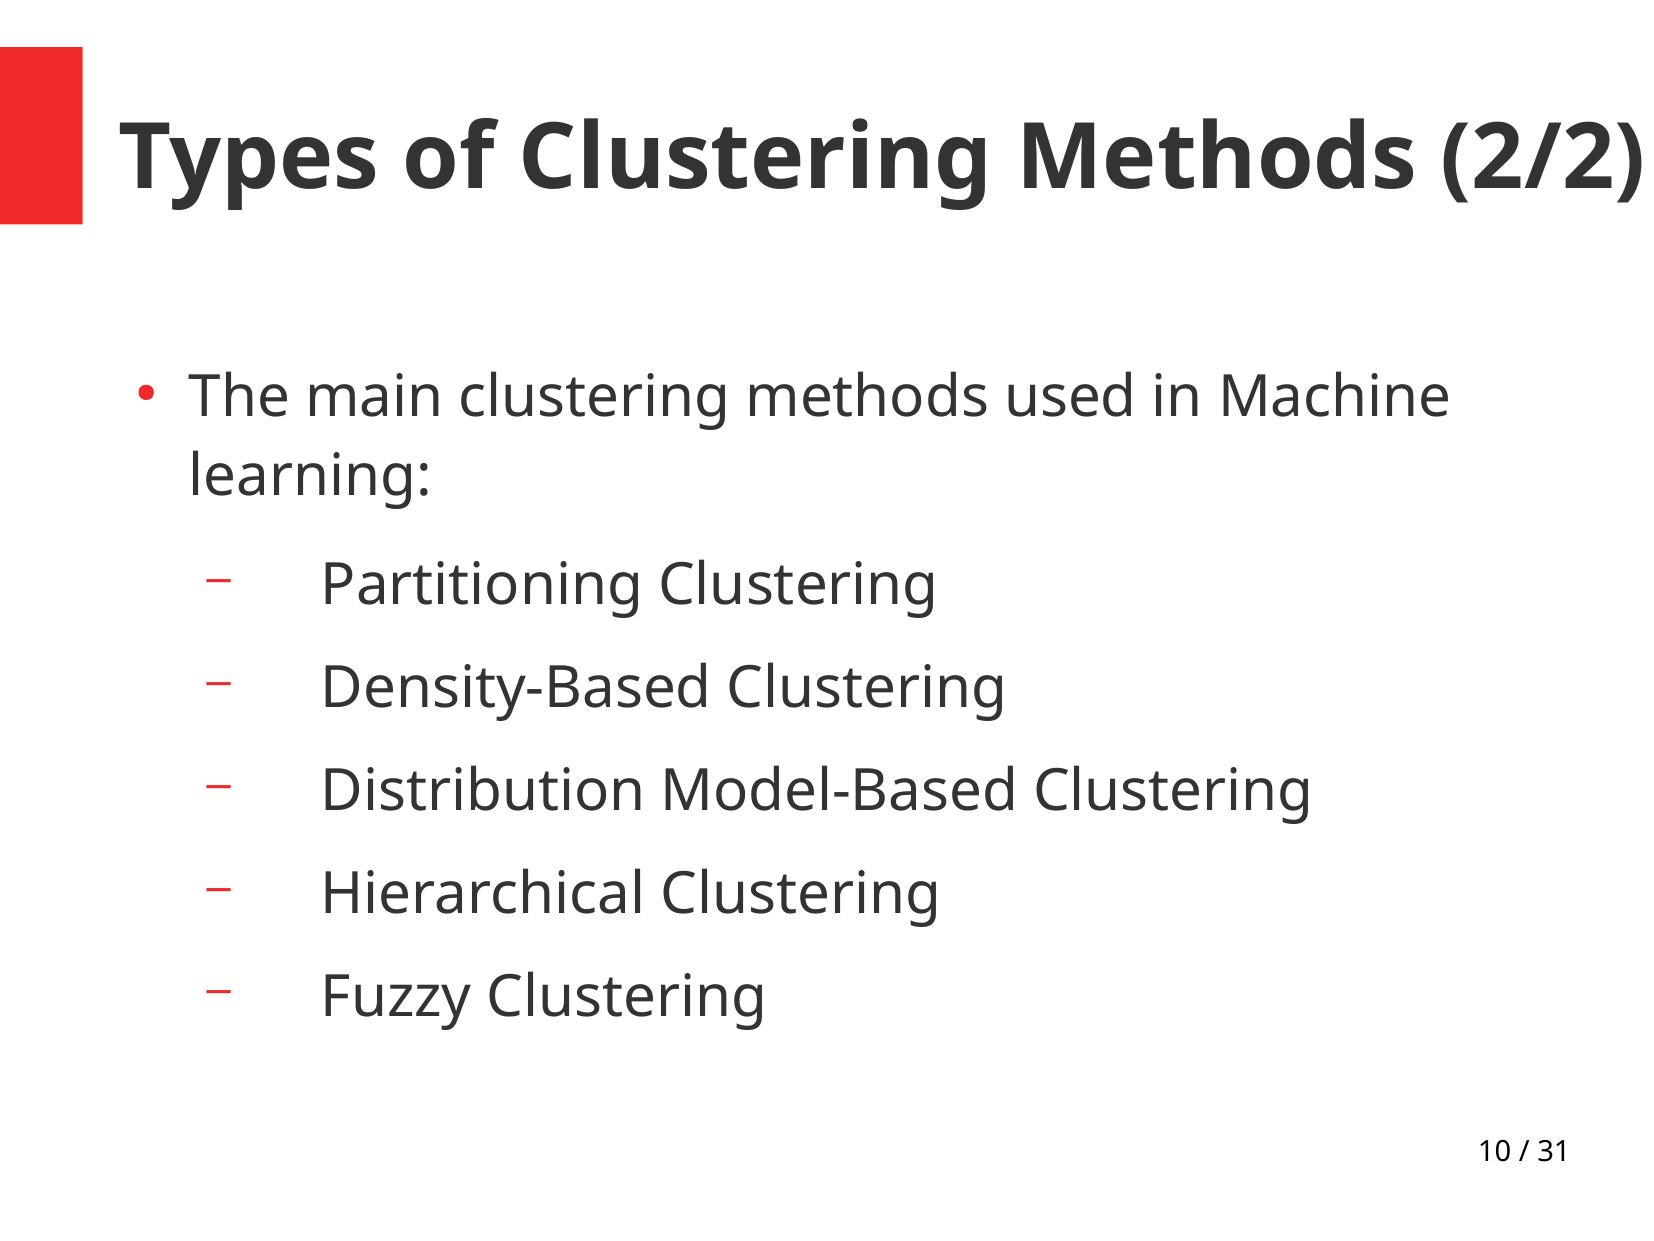

# Types of Clustering Methods (2/2)
The main clustering methods used in Machine learning:
 Partitioning Clustering
 Density-Based Clustering
 Distribution Model-Based Clustering
 Hierarchical Clustering
 Fuzzy Clustering
10